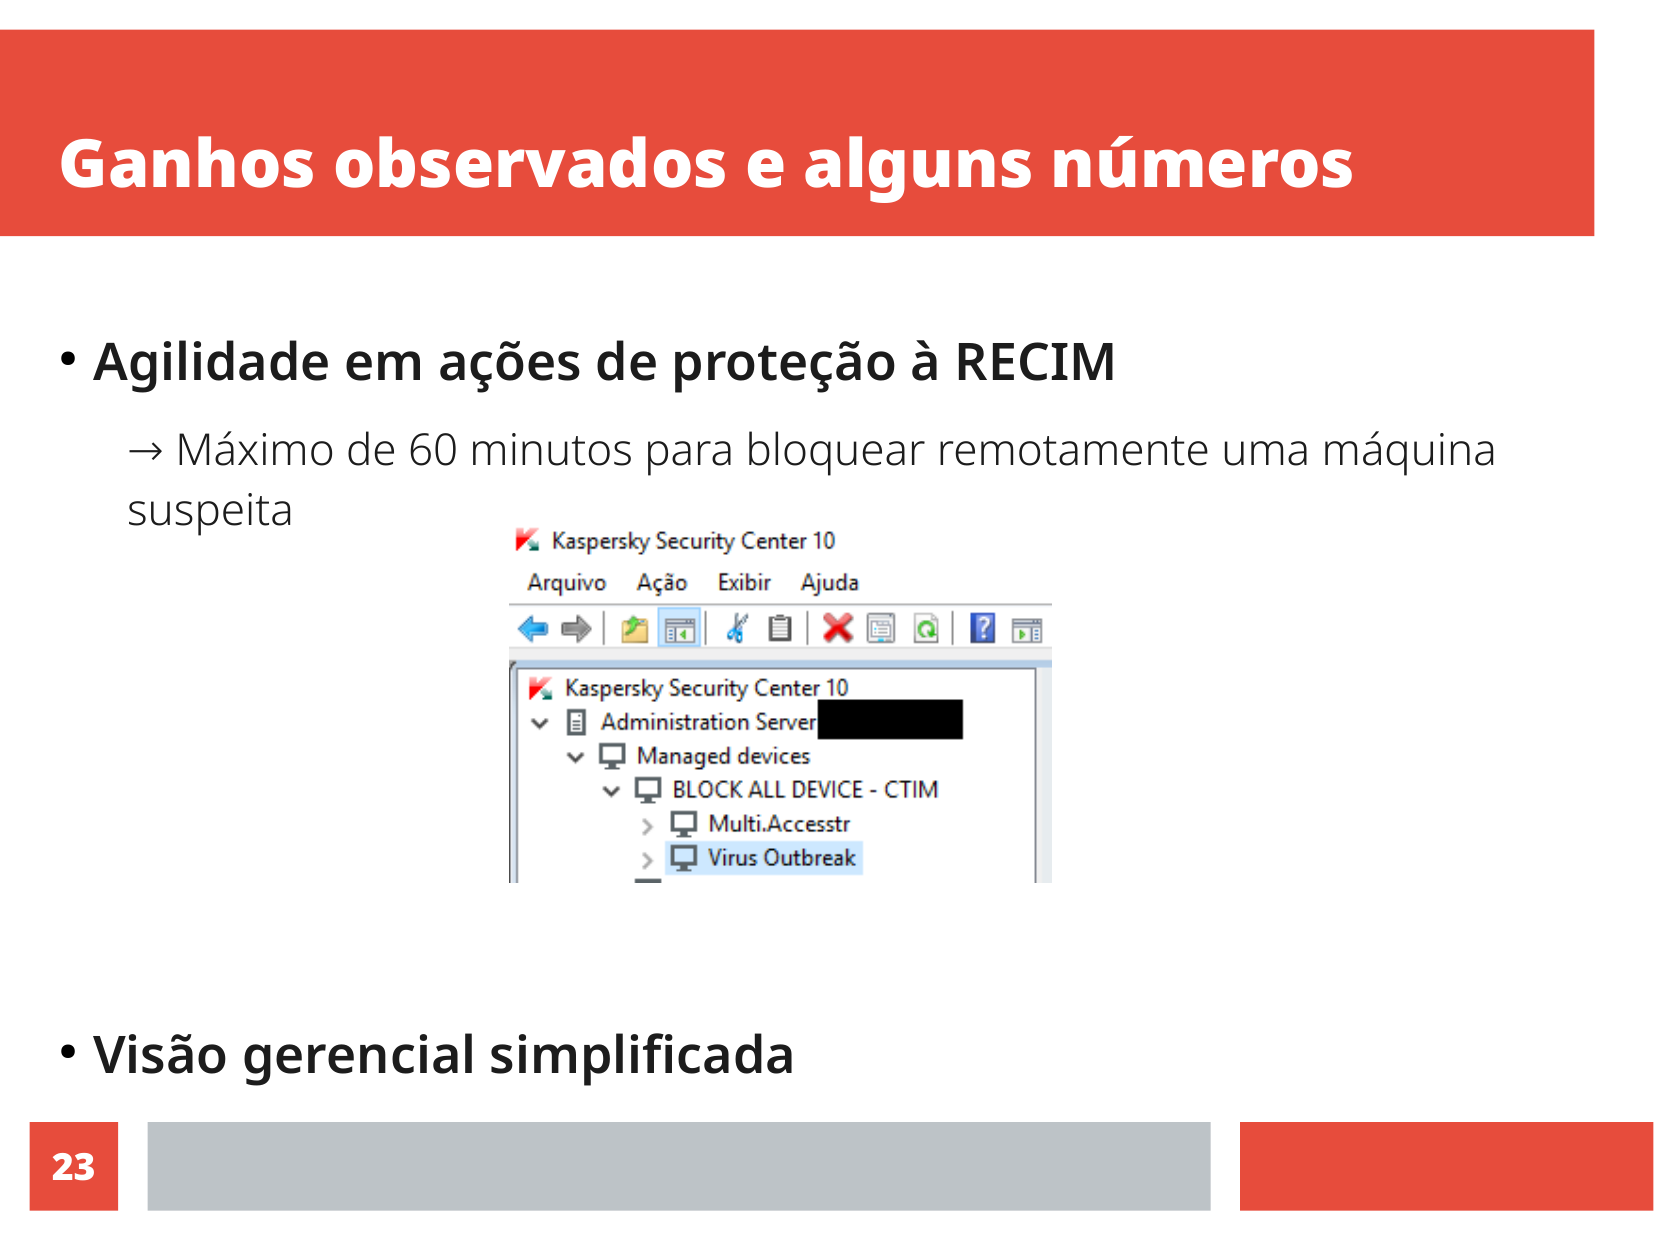

# Ganhos observados e alguns números
Agilidade em ações de proteção à RECIM
→ Máximo de 60 minutos para bloquear remotamente uma máquina suspeita
Visão gerencial simplificada
23